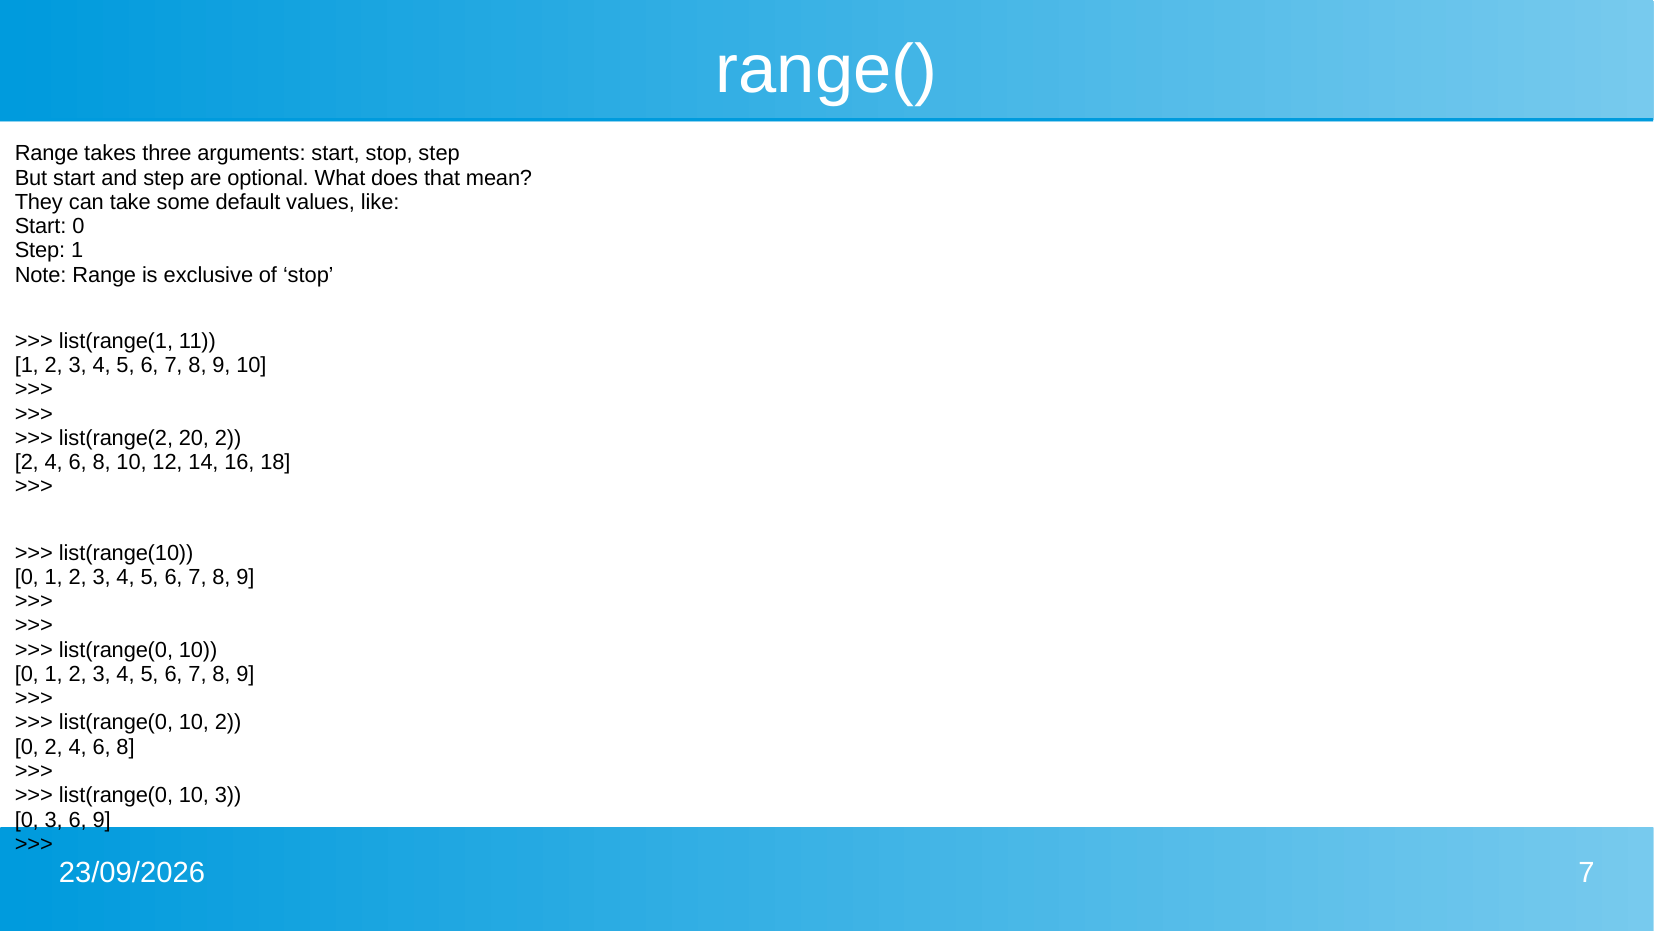

# range()
Range takes three arguments: start, stop, step
But start and step are optional. What does that mean?
They can take some default values, like:
Start: 0
Step: 1
Note: Range is exclusive of ‘stop’
>>> list(range(1, 11))
[1, 2, 3, 4, 5, 6, 7, 8, 9, 10]
>>>
>>>
>>> list(range(2, 20, 2))
[2, 4, 6, 8, 10, 12, 14, 16, 18]
>>>
>>> list(range(10))
[0, 1, 2, 3, 4, 5, 6, 7, 8, 9]
>>>
>>>
>>> list(range(0, 10))
[0, 1, 2, 3, 4, 5, 6, 7, 8, 9]
>>>
>>> list(range(0, 10, 2))
[0, 2, 4, 6, 8]
>>>
>>> list(range(0, 10, 3))
[0, 3, 6, 9]
>>>
7